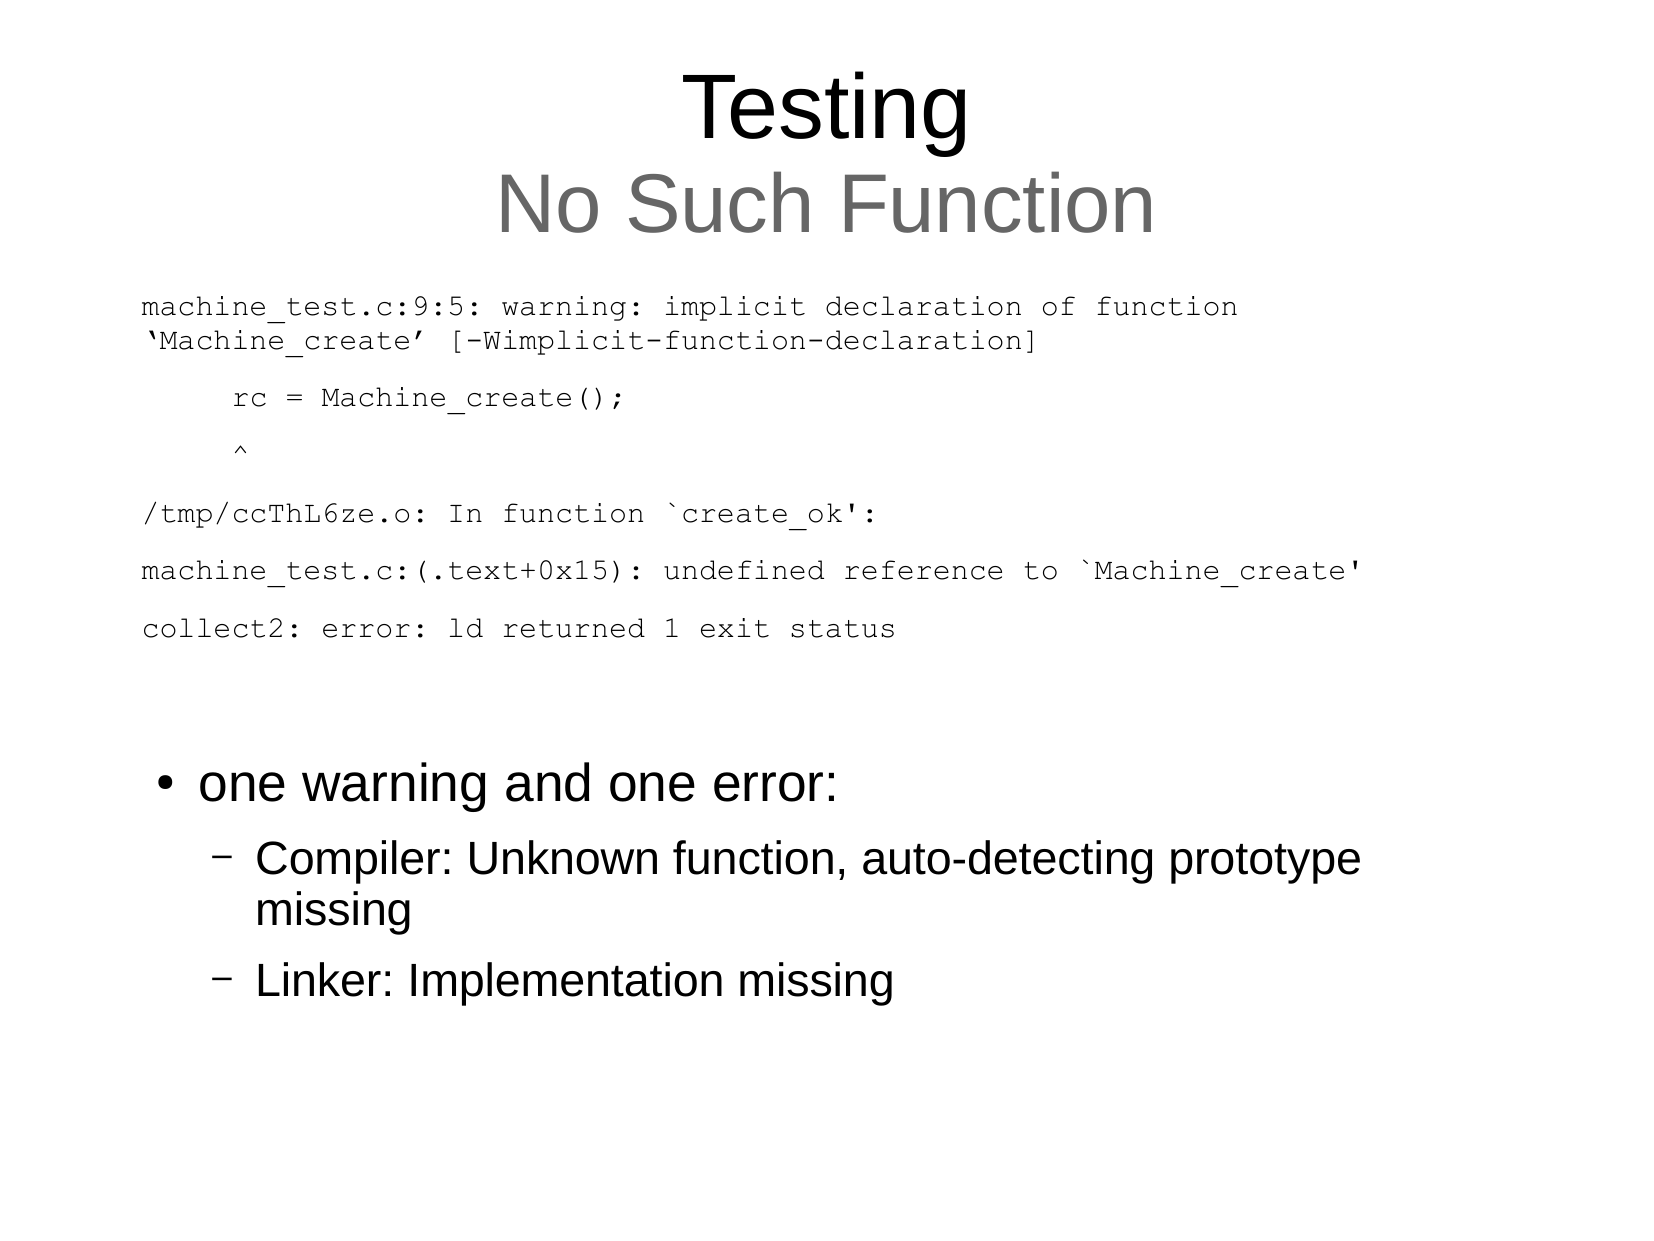

# Testing No Such Function
machine_test.c:9:5: warning: implicit declaration of function ‘Machine_create’ [-Wimplicit-function-declaration]
 rc = Machine_create();
 ^
/tmp/ccThL6ze.o: In function `create_ok':
machine_test.c:(.text+0x15): undefined reference to `Machine_create'
collect2: error: ld returned 1 exit status
one warning and one error:
Compiler: Unknown function, auto-detecting prototype missing
Linker: Implementation missing